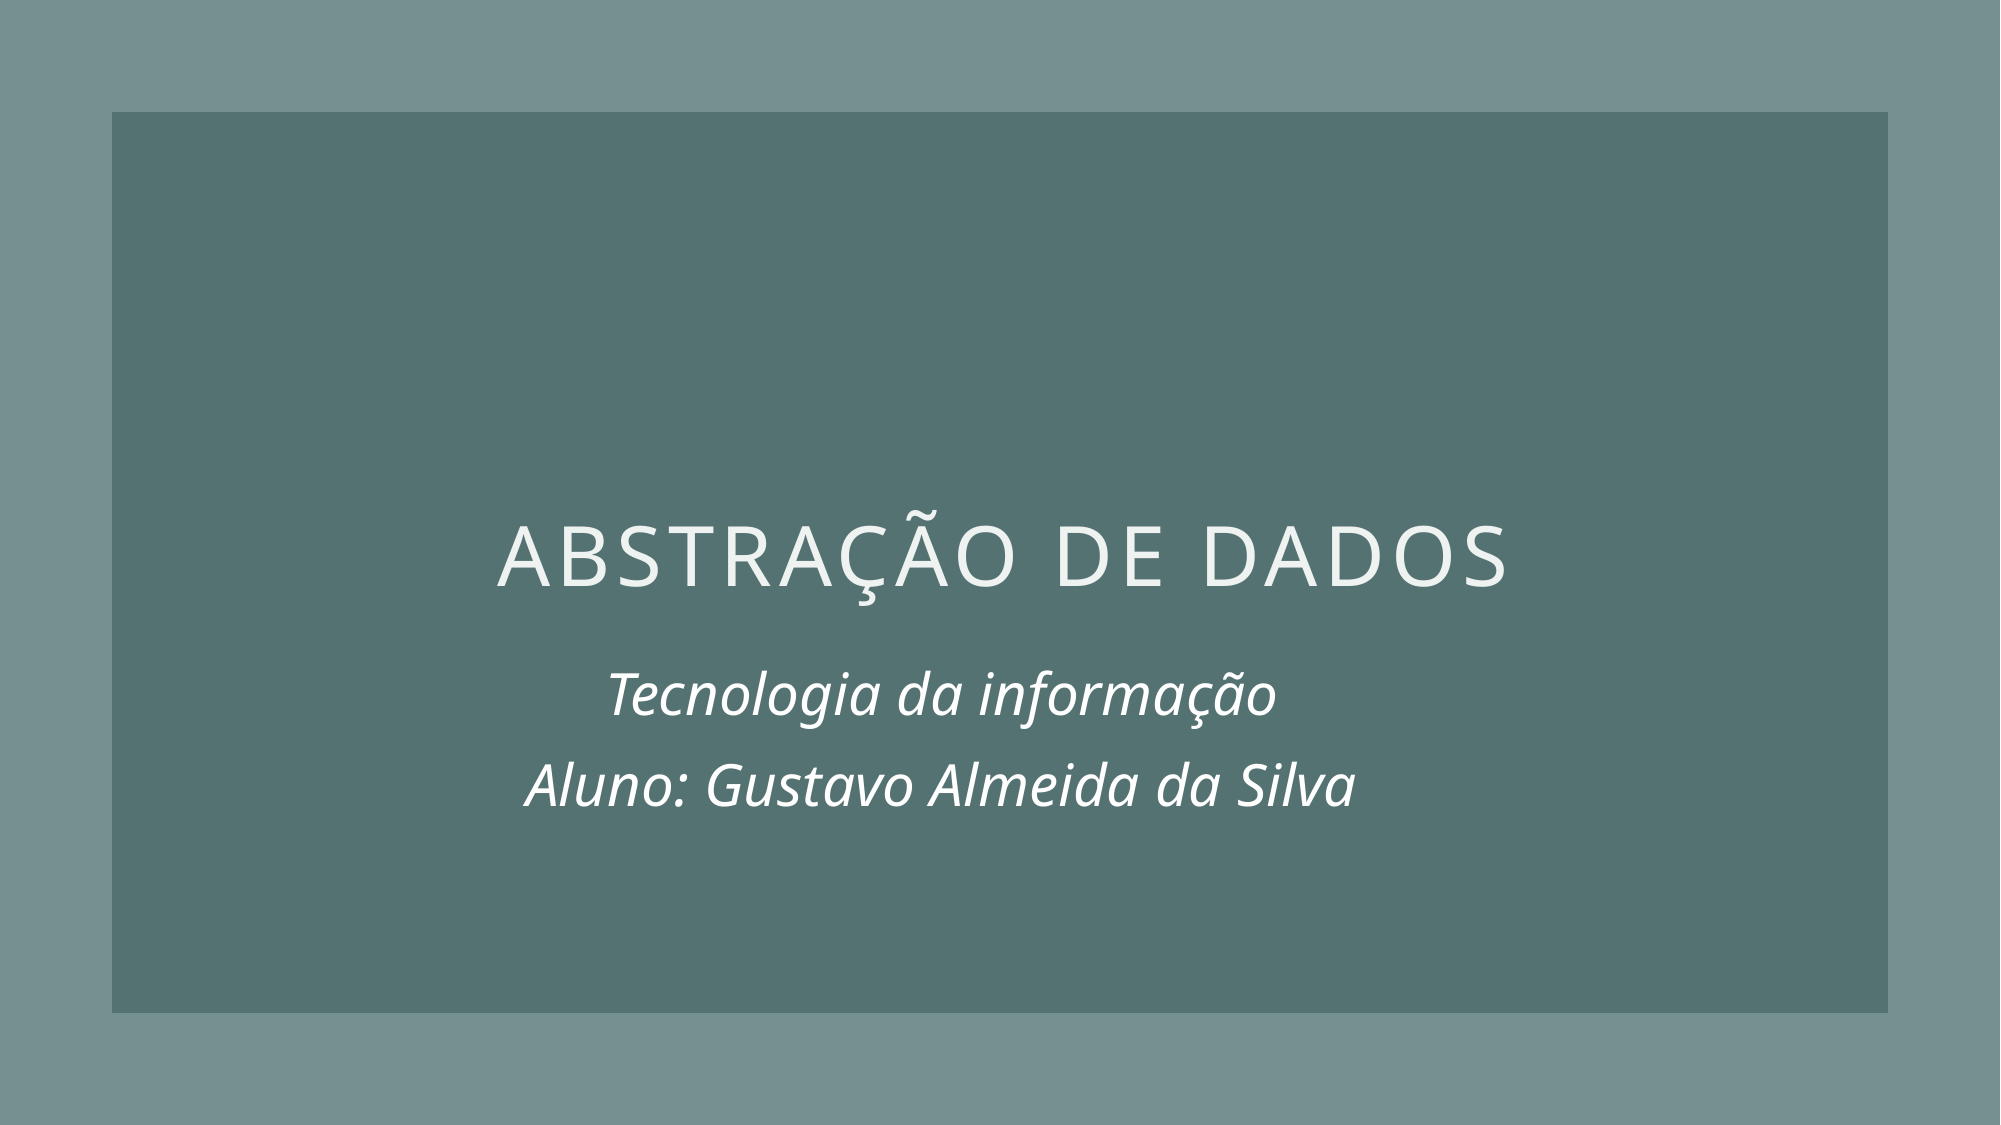

# Abstração de dados
Tecnologia da informação
Aluno: Gustavo Almeida da Silva